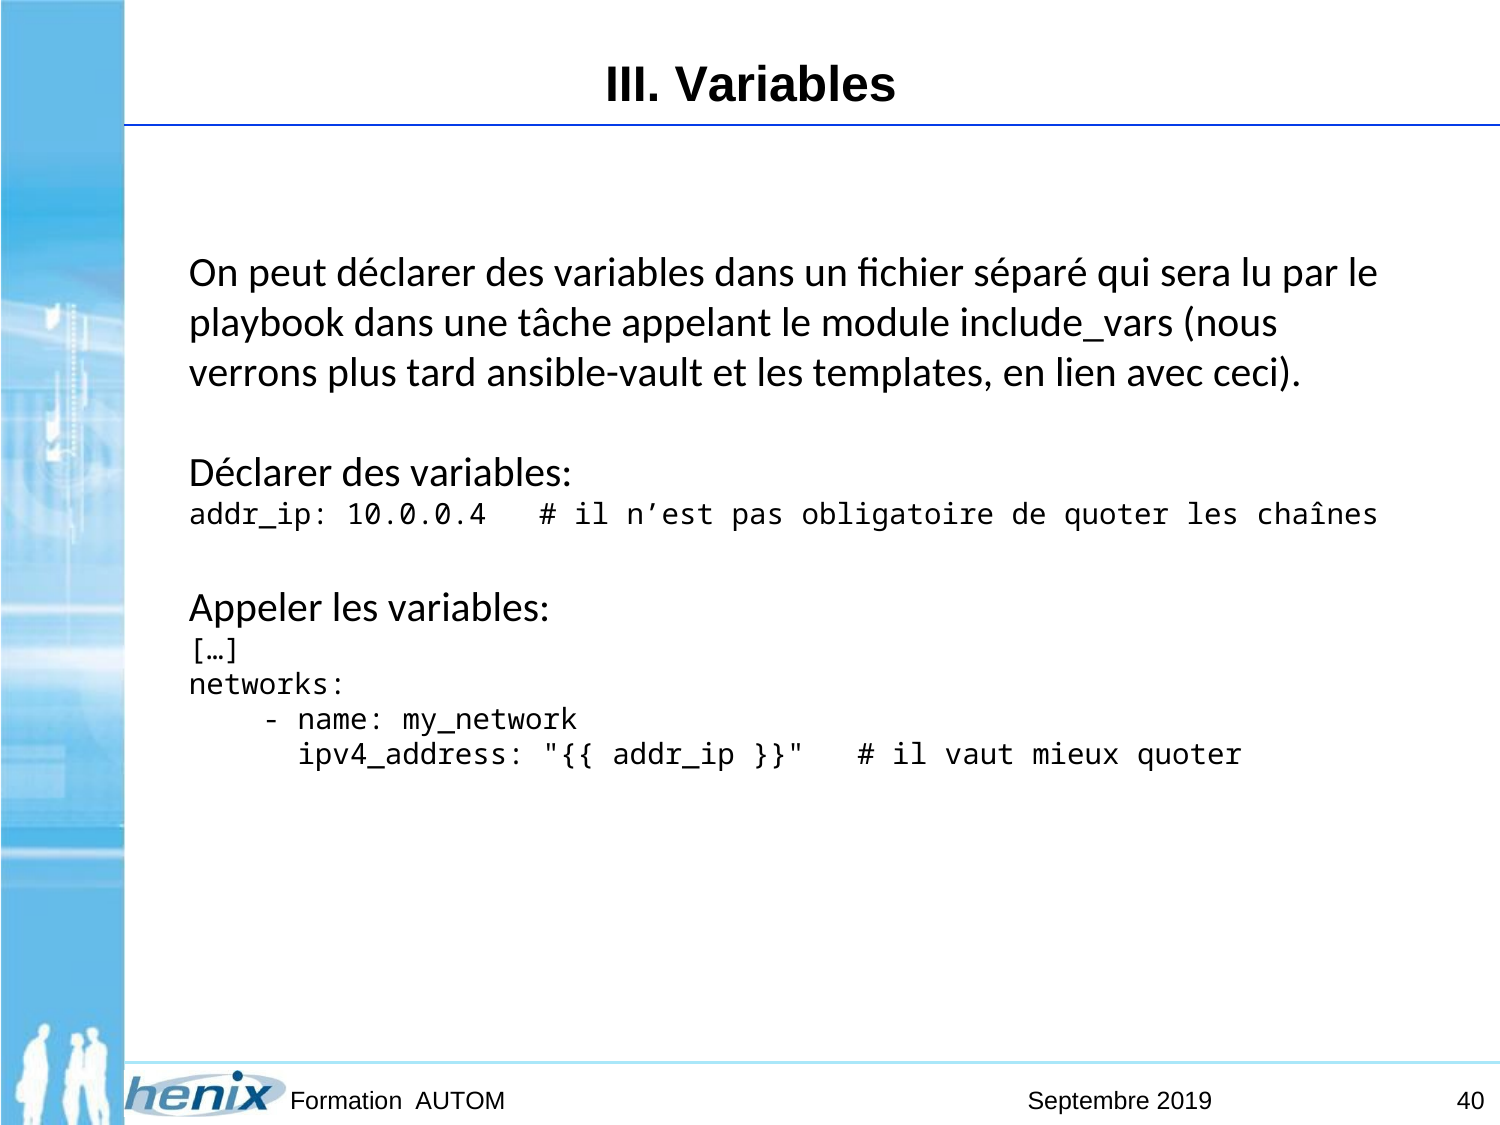

III. Variables
On peut déclarer des variables dans un fichier séparé qui sera lu par le playbook dans une tâche appelant le module include_vars (nous verrons plus tard ansible-vault et les templates, en lien avec ceci).
Déclarer des variables:
addr_ip: 10.0.0.4 # il n’est pas obligatoire de quoter les chaînes
Appeler les variables:
[…]
networks:
	- name: my_network
	 ipv4_address: "{{ addr_ip }}" # il vaut mieux quoter
Formation AUTOM
Septembre 2019